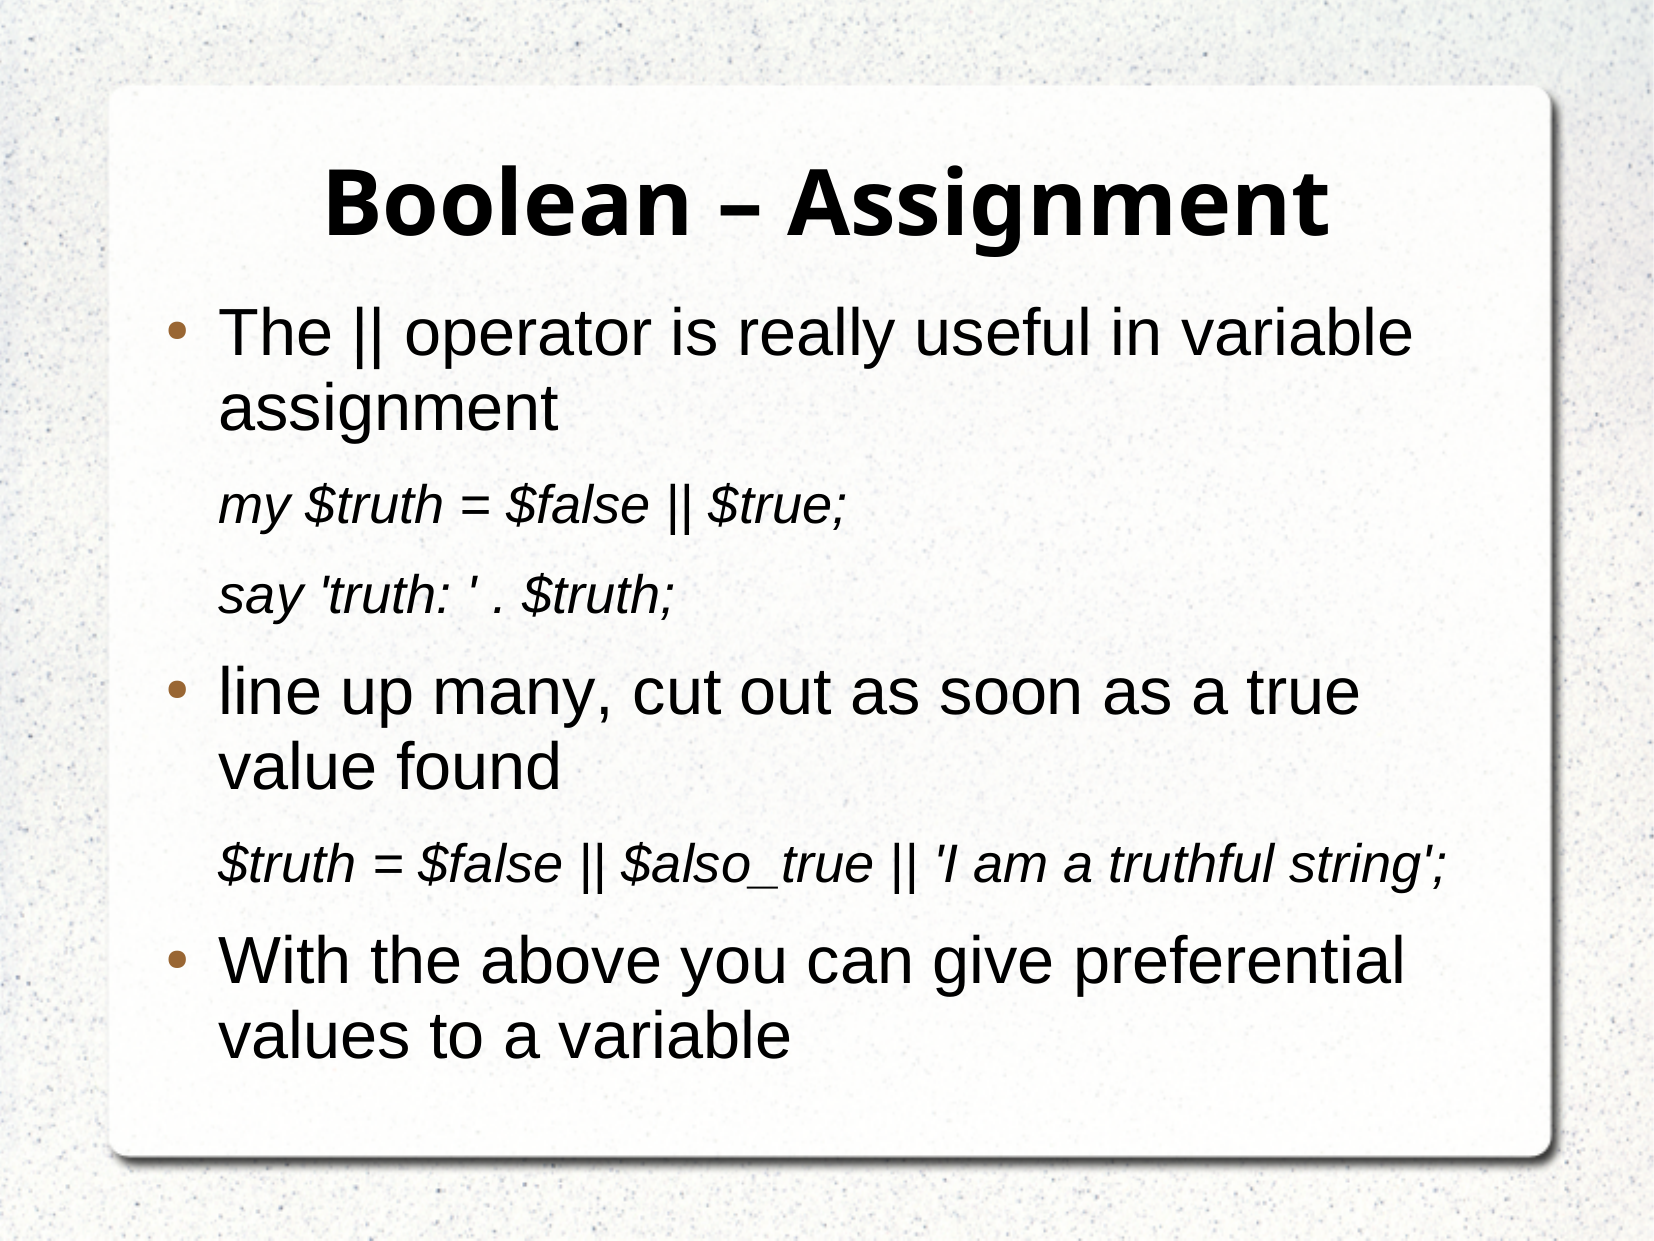

# Boolean – Assignment
The || operator is really useful in variable assignment
my $truth = $false || $true;
say 'truth: ' . $truth;
line up many, cut out as soon as a true value found
$truth = $false || $also_true || 'I am a truthful string';
With the above you can give preferential values to a variable